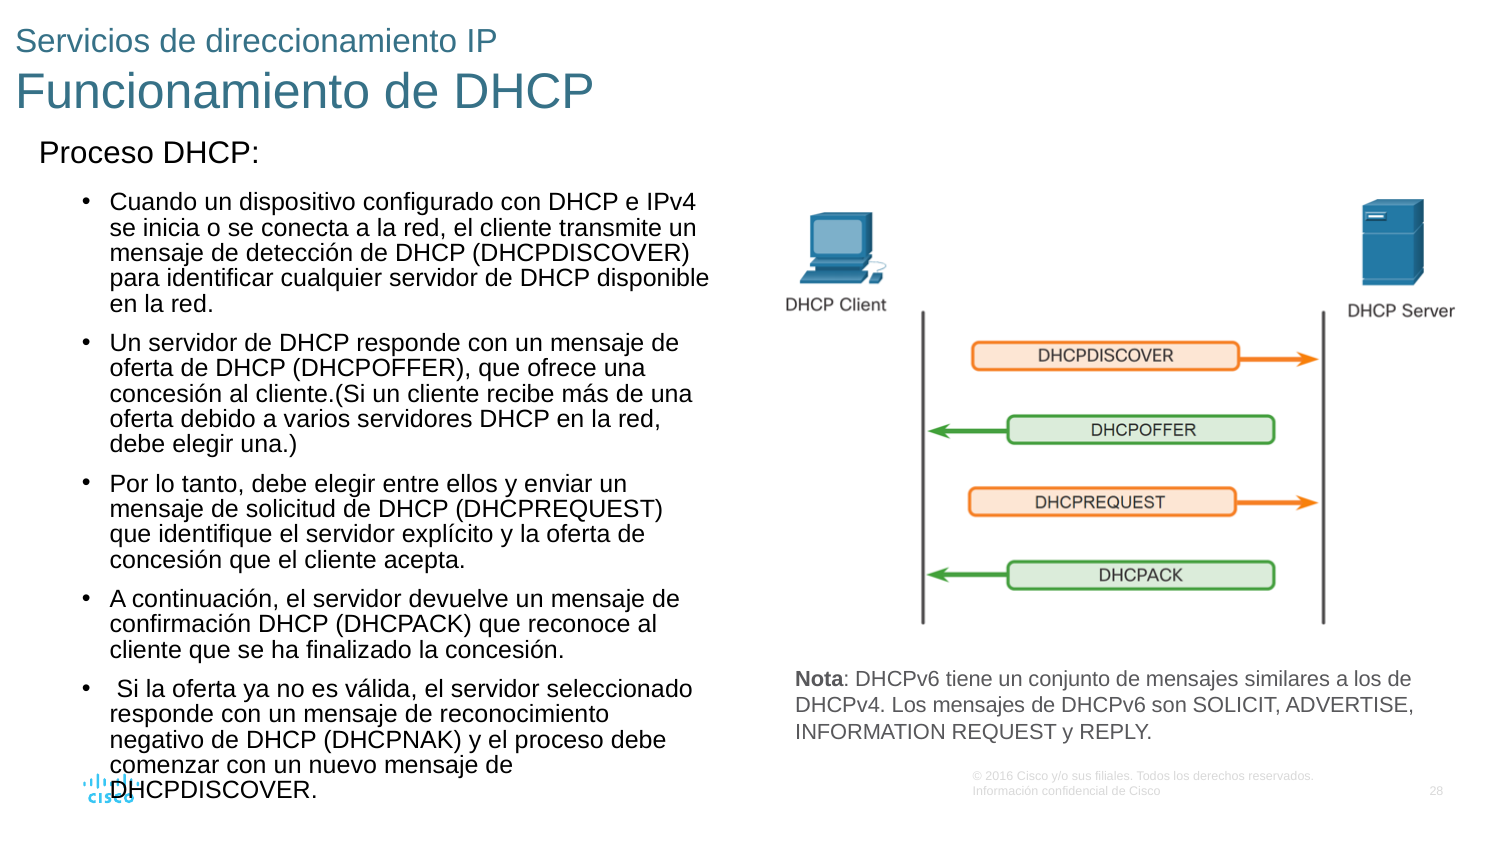

# Servicios de direccionamiento IP Funcionamiento de DHCP
Proceso DHCP:
Cuando un dispositivo configurado con DHCP e IPv4 se inicia o se conecta a la red, el cliente transmite un mensaje de detección de DHCP (DHCPDISCOVER) para identificar cualquier servidor de DHCP disponible en la red.
Un servidor de DHCP responde con un mensaje de oferta de DHCP (DHCPOFFER), que ofrece una concesión al cliente.(Si un cliente recibe más de una oferta debido a varios servidores DHCP en la red, debe elegir una.)
Por lo tanto, debe elegir entre ellos y enviar un mensaje de solicitud de DHCP (DHCPREQUEST) que identifique el servidor explícito y la oferta de concesión que el cliente acepta.
A continuación, el servidor devuelve un mensaje de confirmación DHCP (DHCPACK) que reconoce al cliente que se ha finalizado la concesión.
 Si la oferta ya no es válida, el servidor seleccionado responde con un mensaje de reconocimiento negativo de DHCP (DHCPNAK) y el proceso debe comenzar con un nuevo mensaje de DHCPDISCOVER.
Nota: DHCPv6 tiene un conjunto de mensajes similares a los de DHCPv4. Los mensajes de DHCPv6 son SOLICIT, ADVERTISE, INFORMATION REQUEST y REPLY.